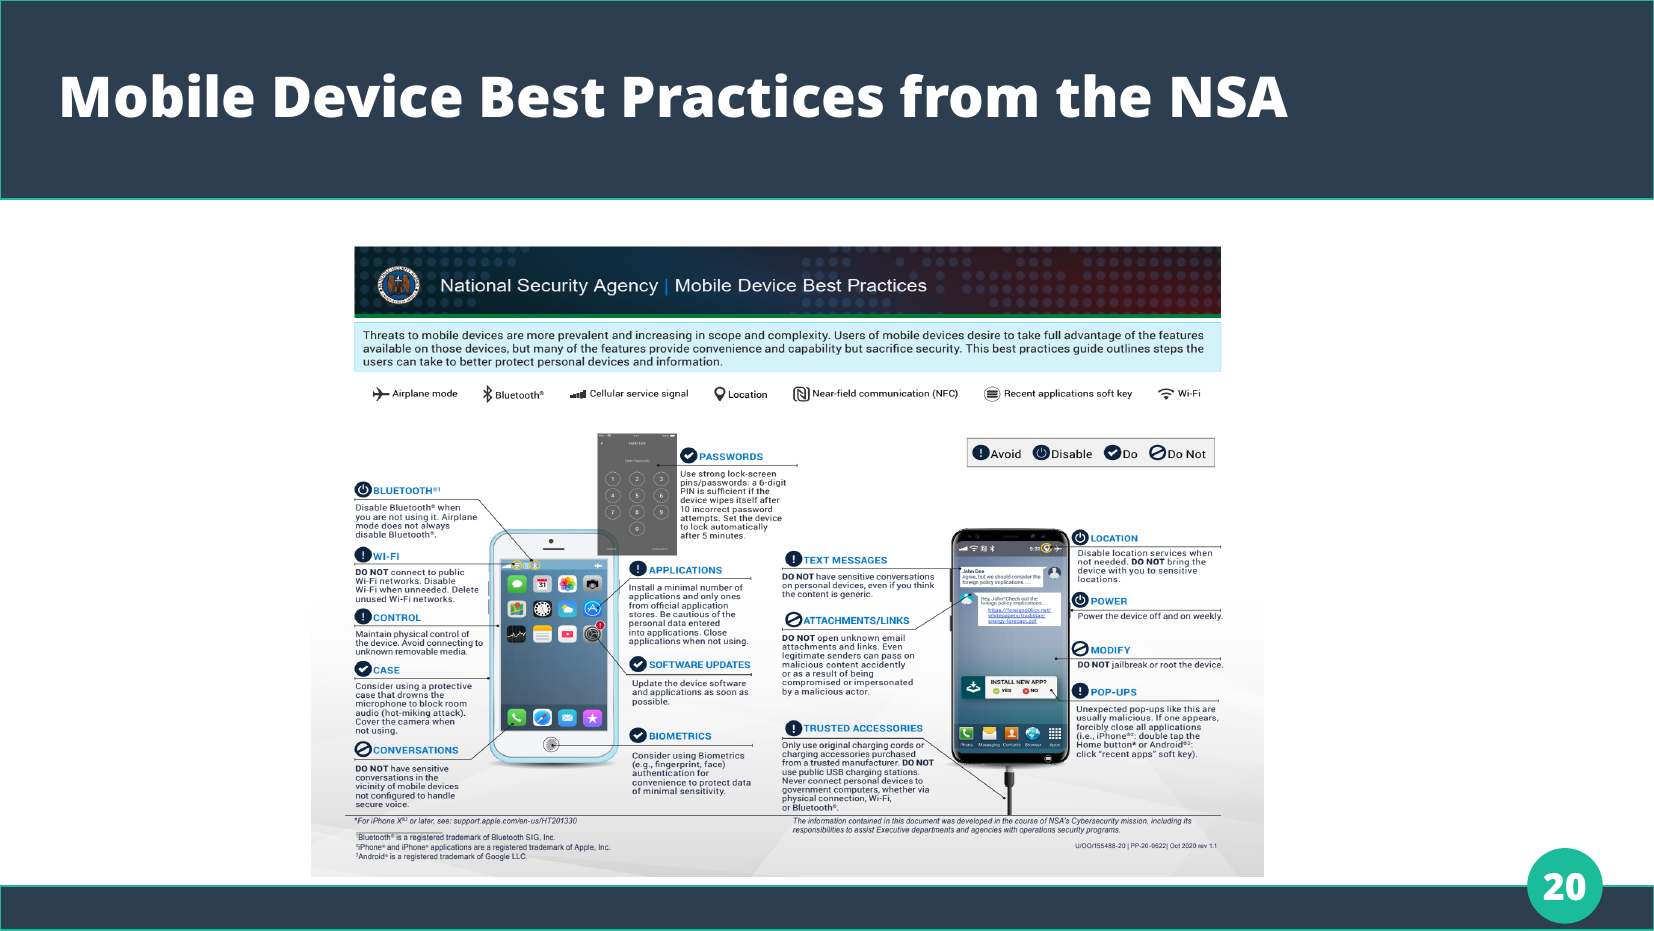

# Mobile Device Best Practices from the NSA
20